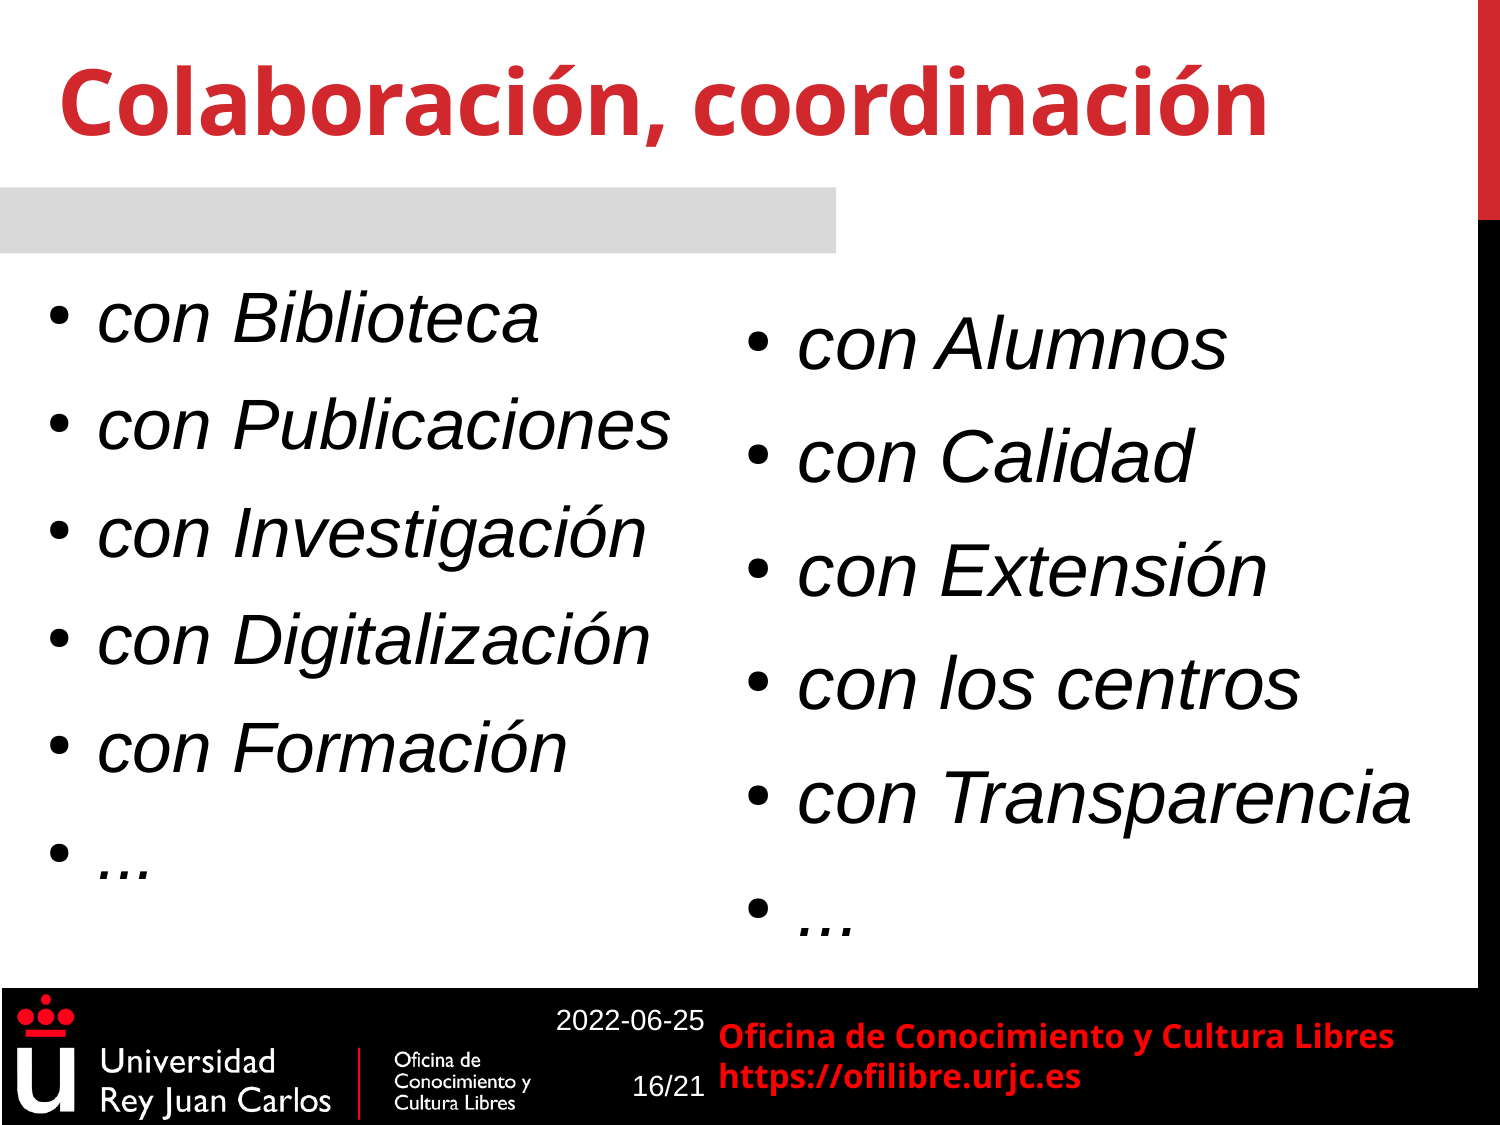

Colaboración, coordinación
# con Biblioteca
con Publicaciones
con Investigación
con Digitalización
con Formación
...
con Alumnos
con Calidad
con Extensión
con los centros
con Transparencia
...